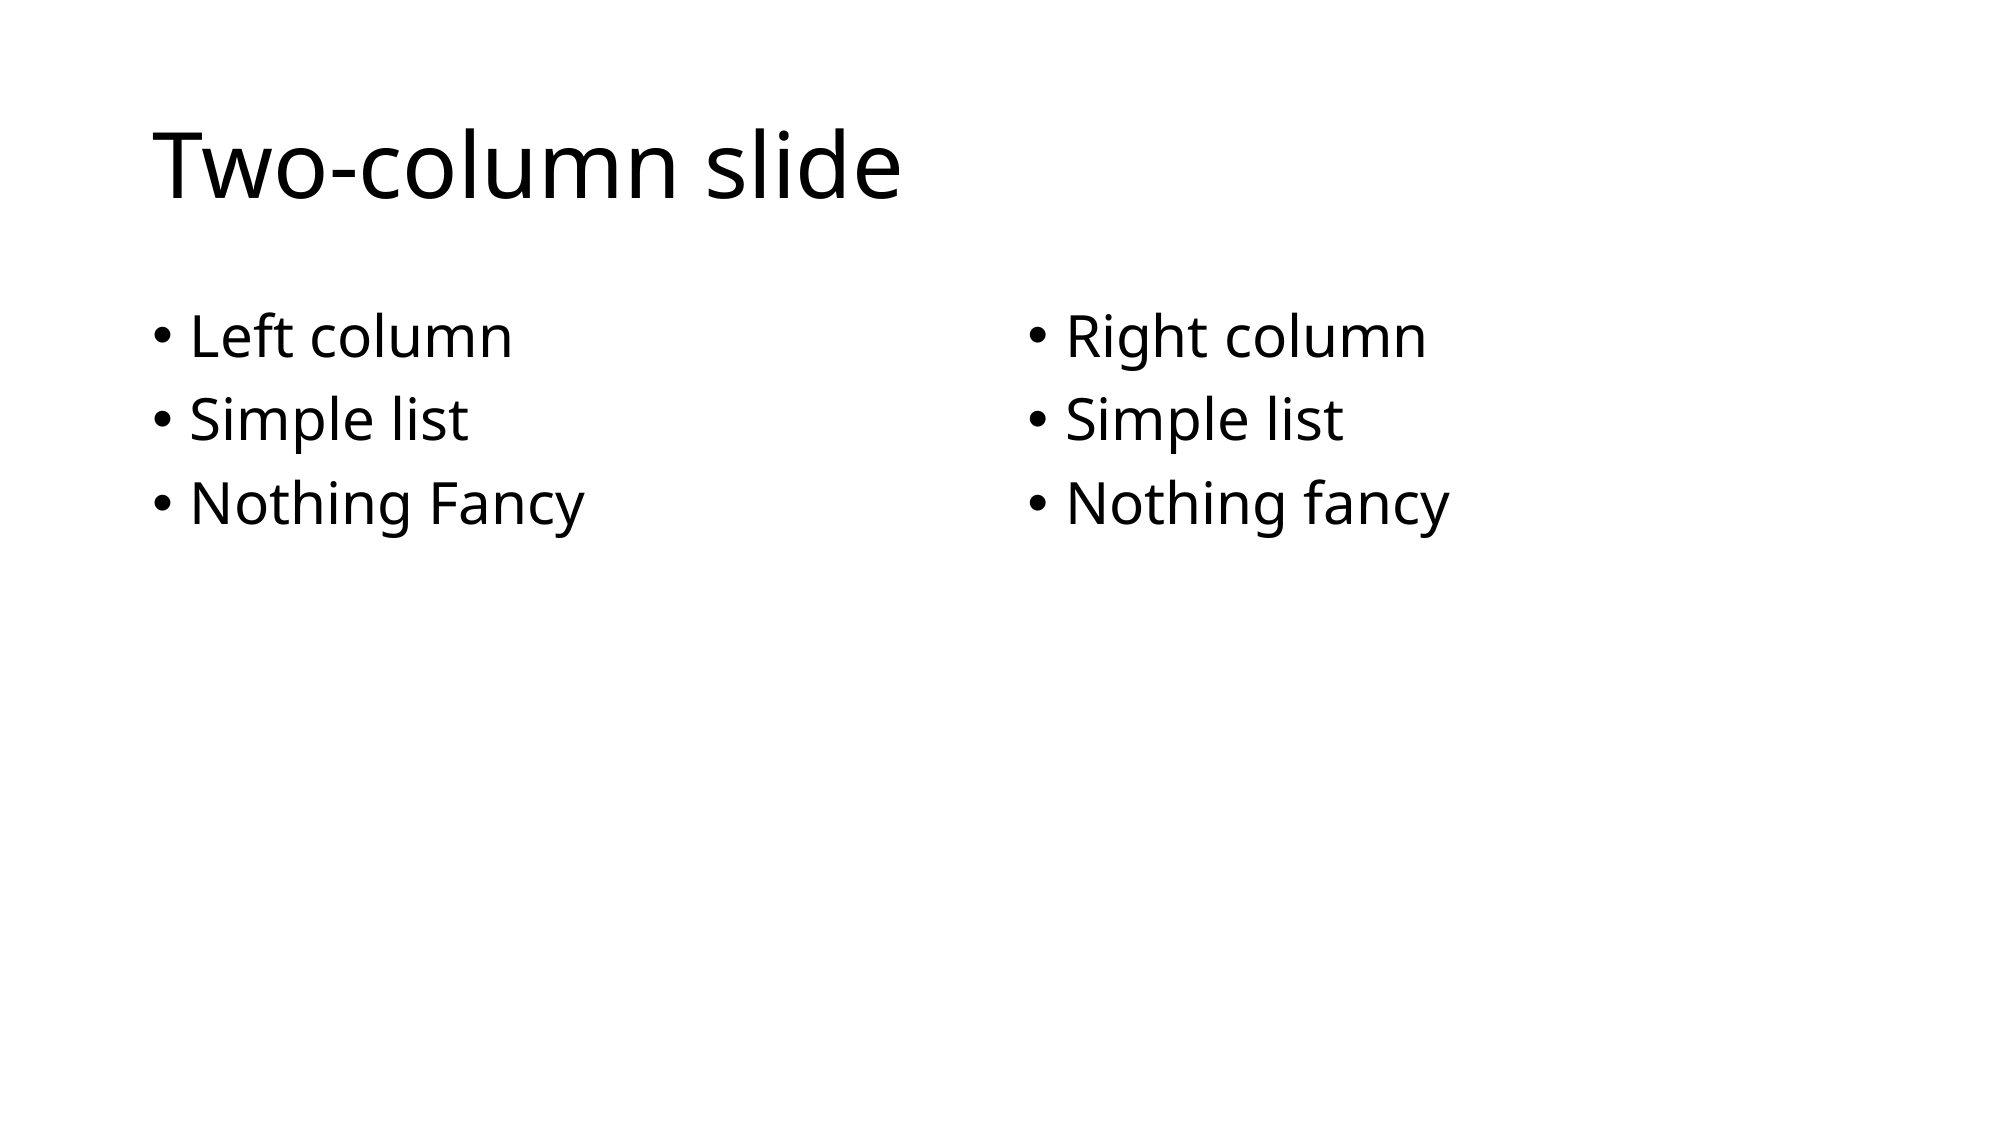

# Two-column slide
Left column
Simple list
Nothing Fancy
Right column
Simple list
Nothing fancy